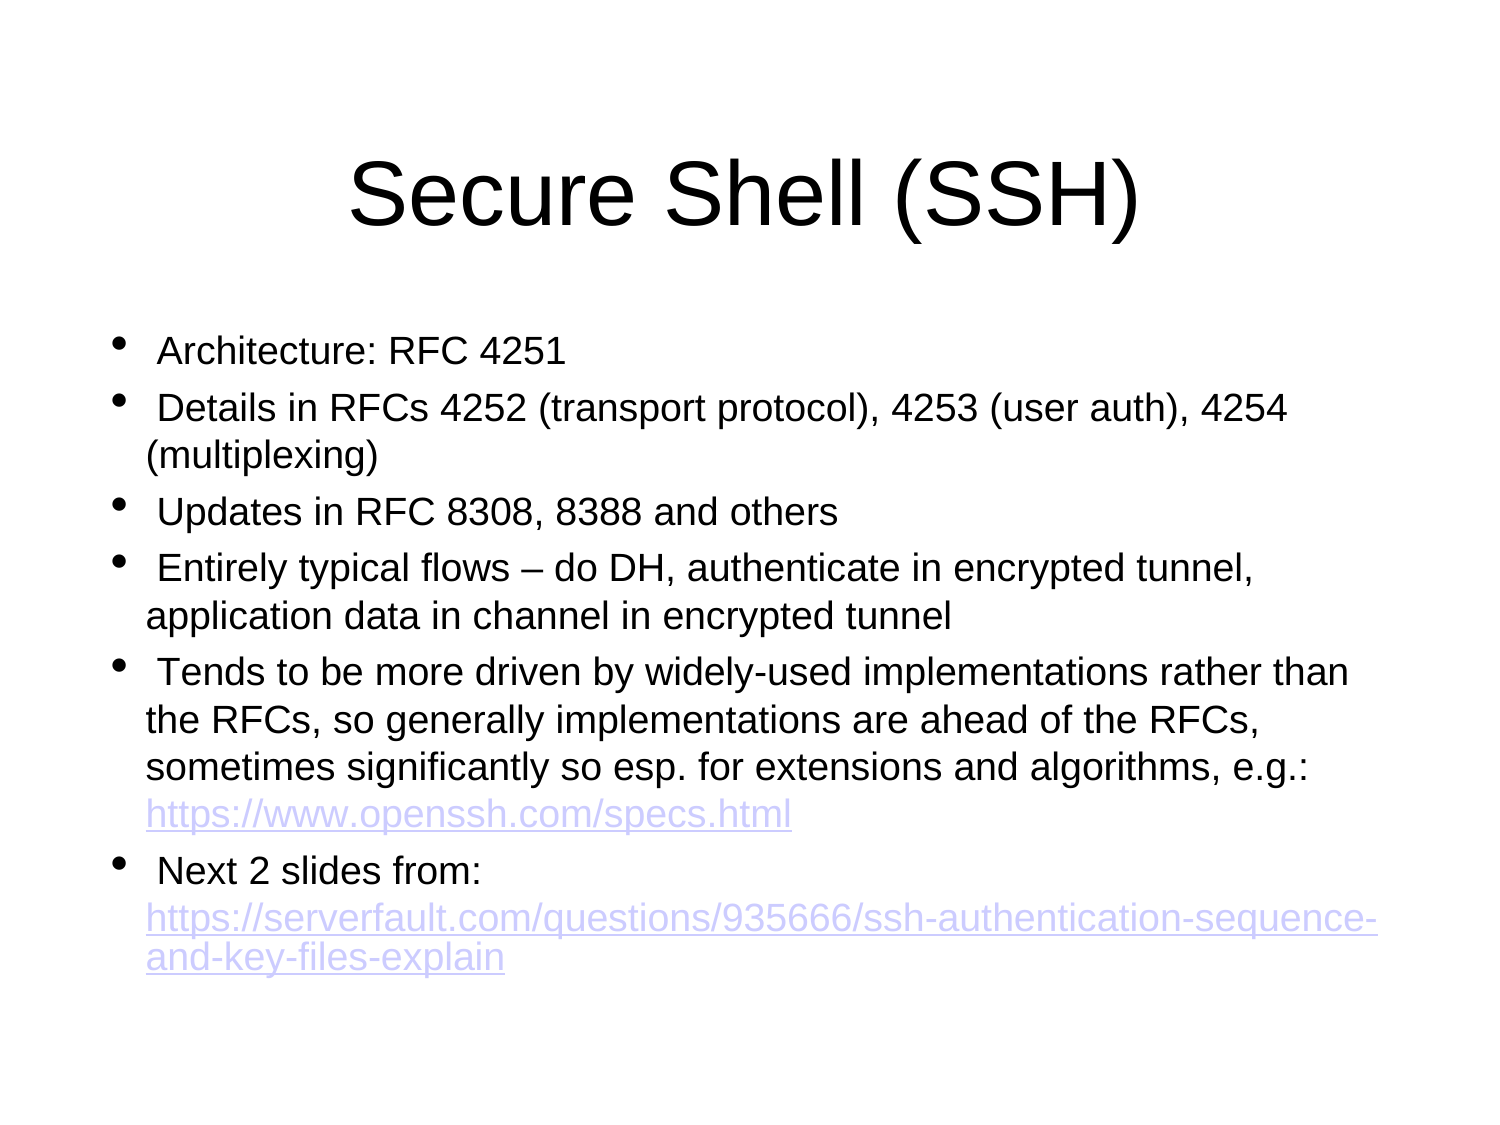

# Secure Shell (SSH)
 Architecture: RFC 4251
 Details in RFCs 4252 (transport protocol), 4253 (user auth), 4254 (multiplexing)
 Updates in RFC 8308, 8388 and others
 Entirely typical flows – do DH, authenticate in encrypted tunnel, application data in channel in encrypted tunnel
 Tends to be more driven by widely-used implementations rather than the RFCs, so generally implementations are ahead of the RFCs, sometimes significantly so esp. for extensions and algorithms, e.g.: https://www.openssh.com/specs.html
 Next 2 slides from: https://serverfault.com/questions/935666/ssh-authentication-sequence-and-key-files-explain